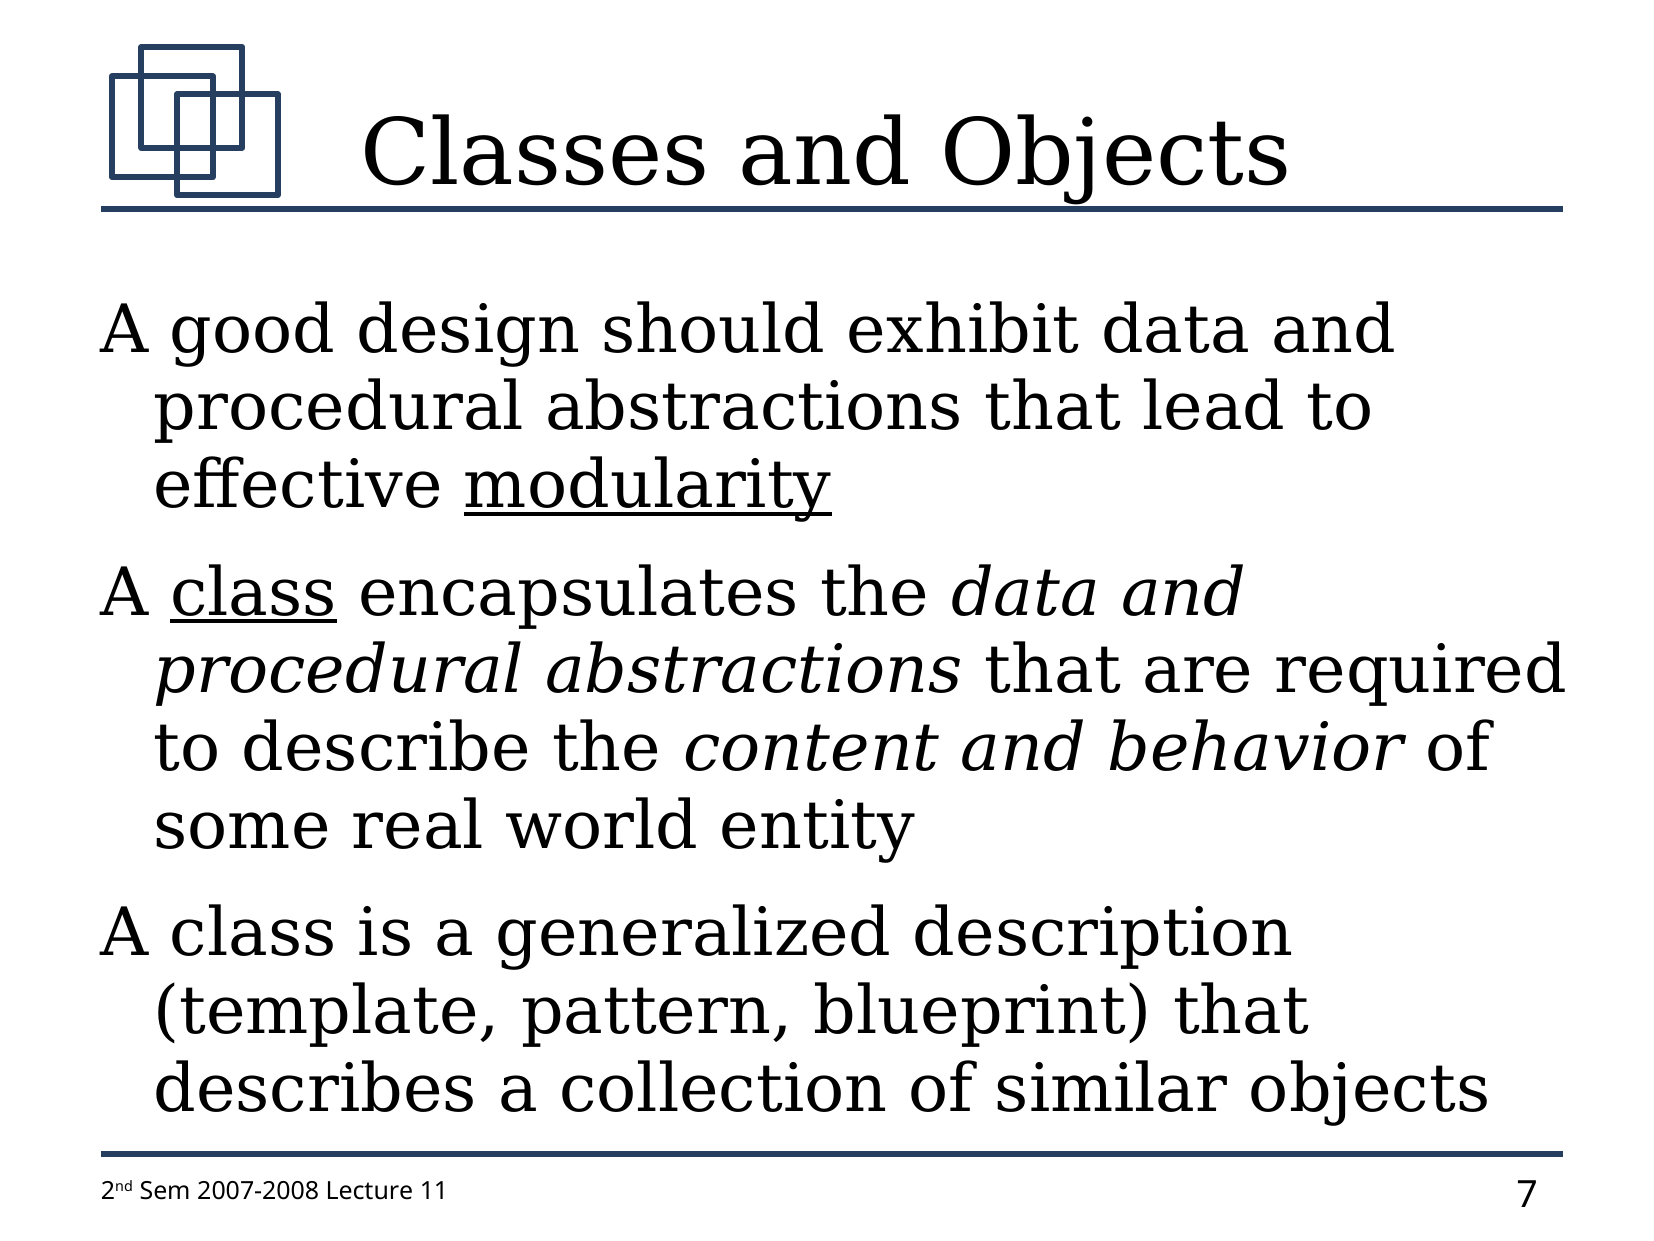

# Classes and Objects
A good design should exhibit data and procedural abstractions that lead to effective modularity
A class encapsulates the data and procedural abstractions that are required to describe the content and behavior of some real world entity
A class is a generalized description (template, pattern, blueprint) that describes a collection of similar objects